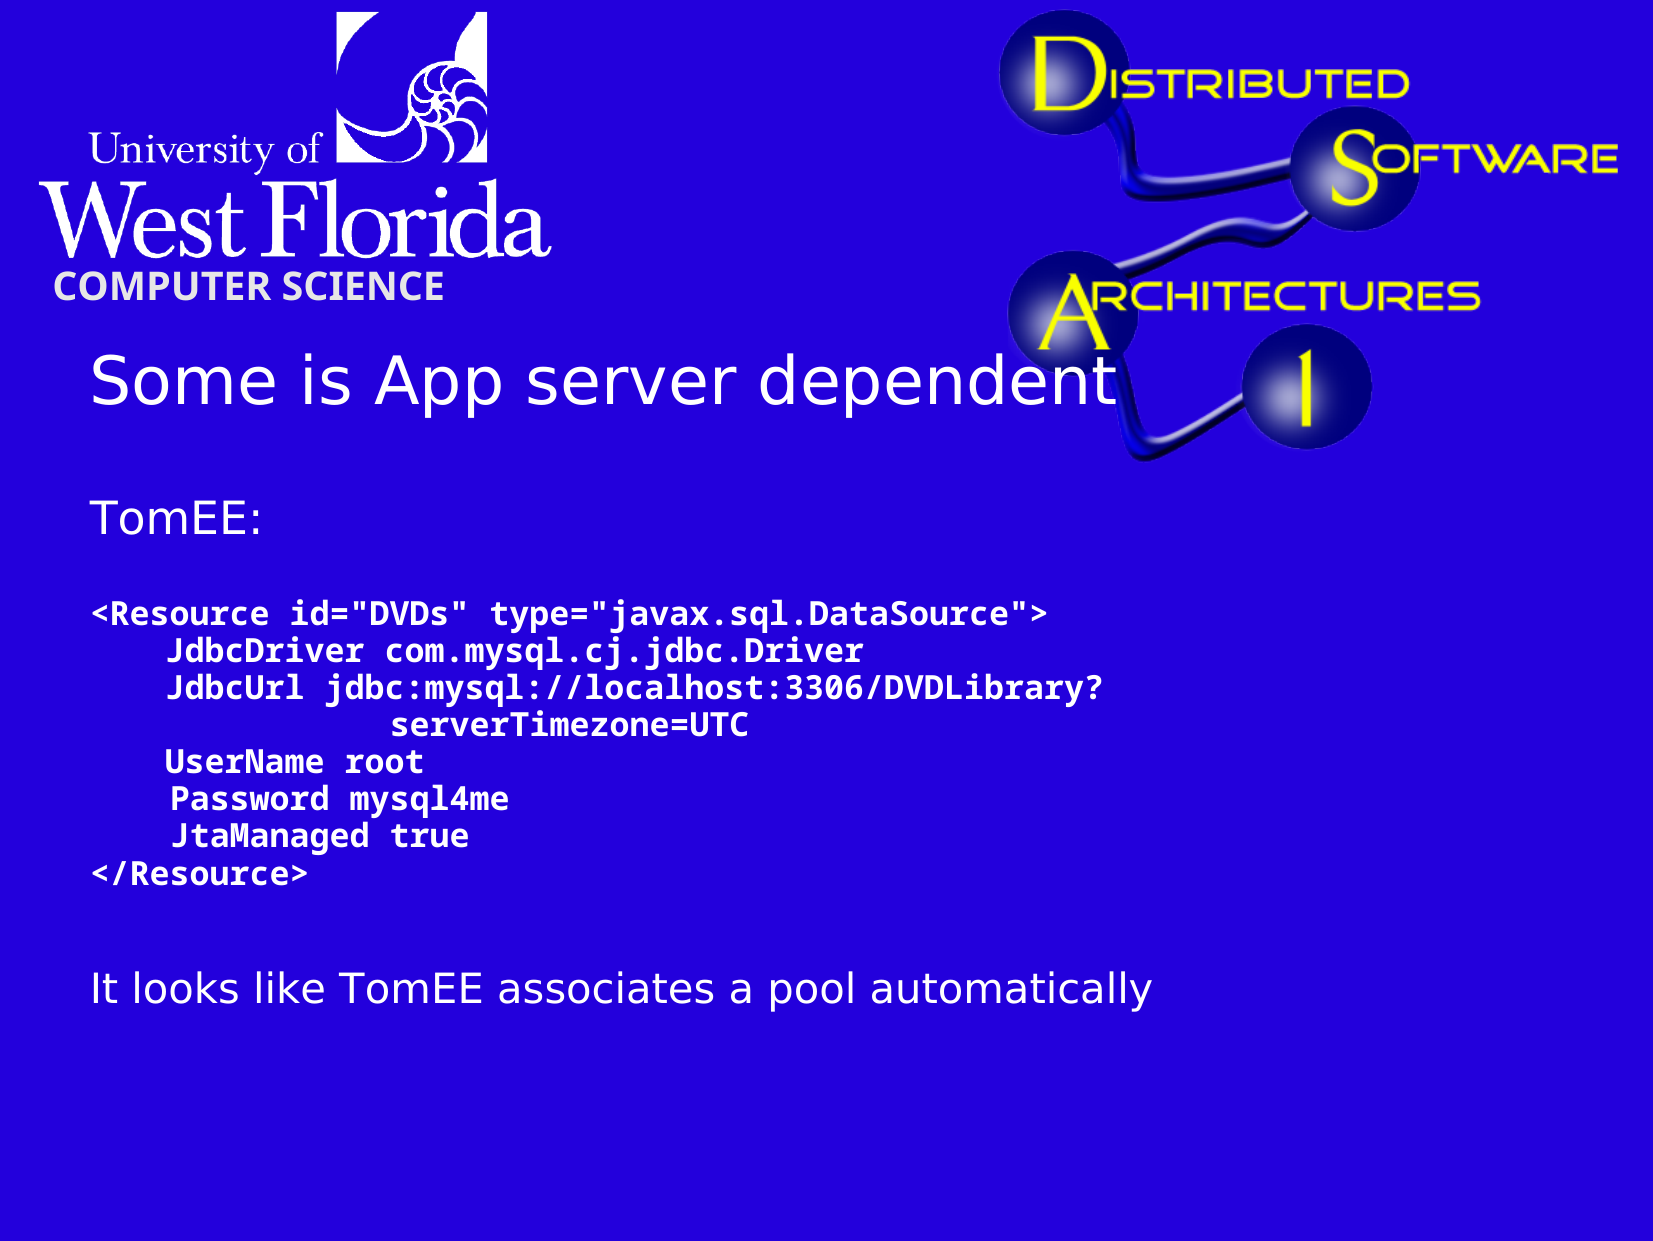

COMPUTER SCIENCE
Some is App server dependent
TomEE:
<Resource id="DVDs" type="javax.sql.DataSource">
 	JdbcDriver com.mysql.cj.jdbc.Driver
	JdbcUrl jdbc:mysql://localhost:3306/DVDLibrary?
				serverTimezone=UTC
	UserName root
 Password mysql4me
 JtaManaged true
</Resource>
It looks like TomEE associates a pool automatically